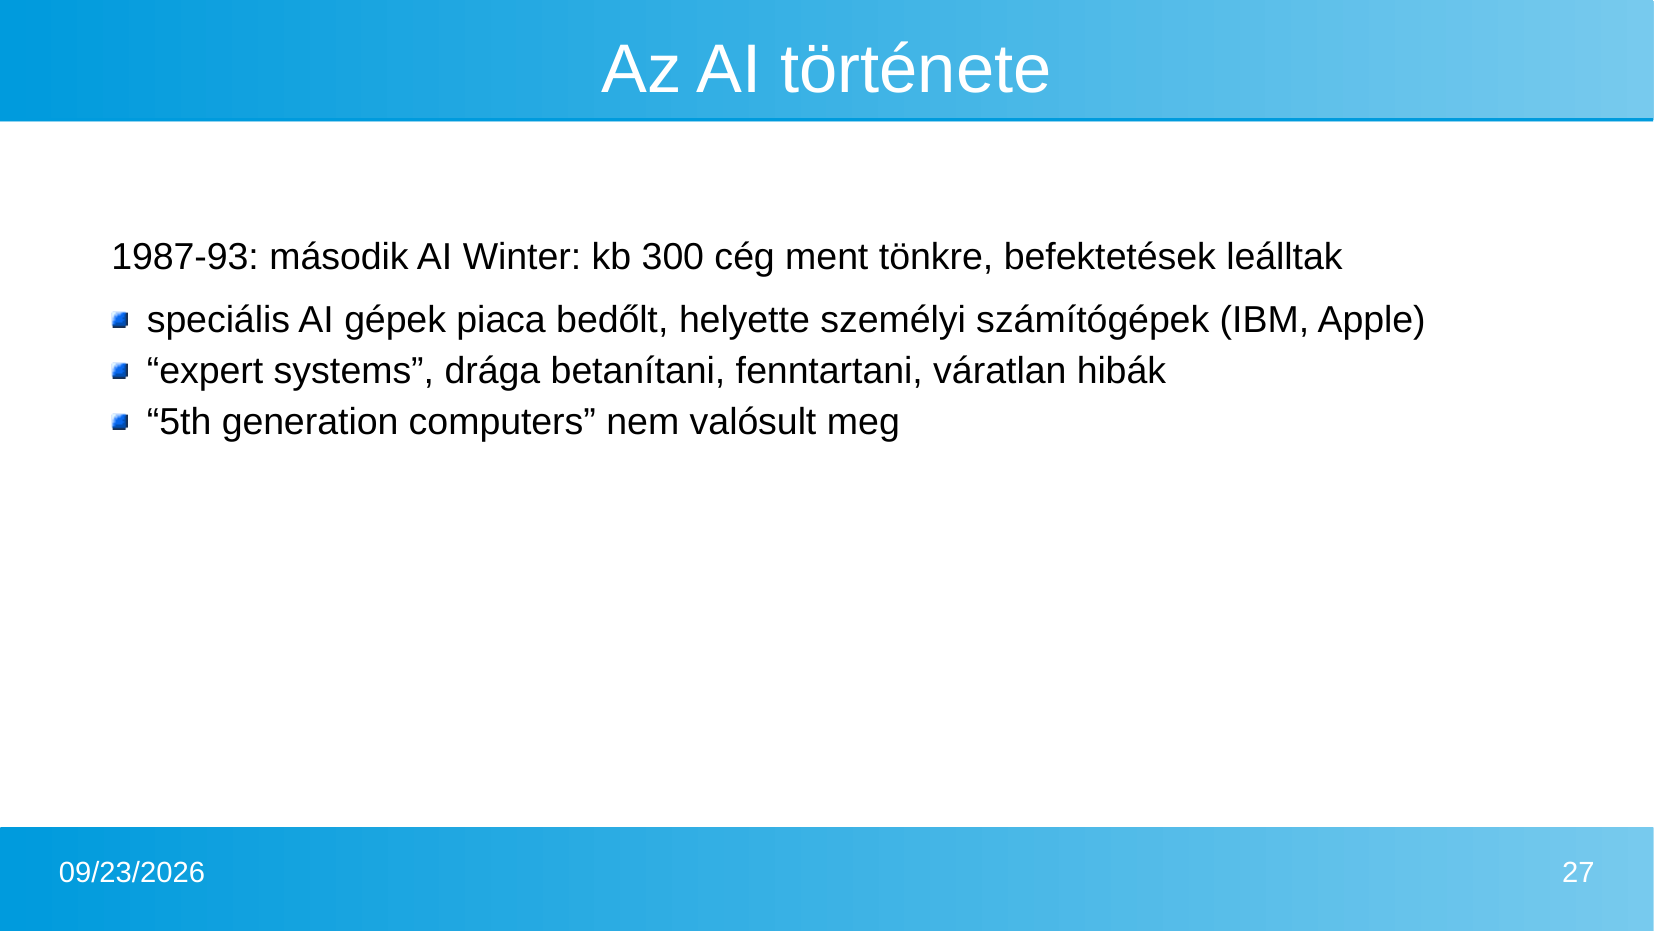

# Az AI története
1987-93: második AI Winter: kb 300 cég ment tönkre, befektetések leálltak
speciális AI gépek piaca bedőlt, helyette személyi számítógépek (IBM, Apple)
“expert systems”, drága betanítani, fenntartani, váratlan hibák
“5th generation computers” nem valósult meg
27